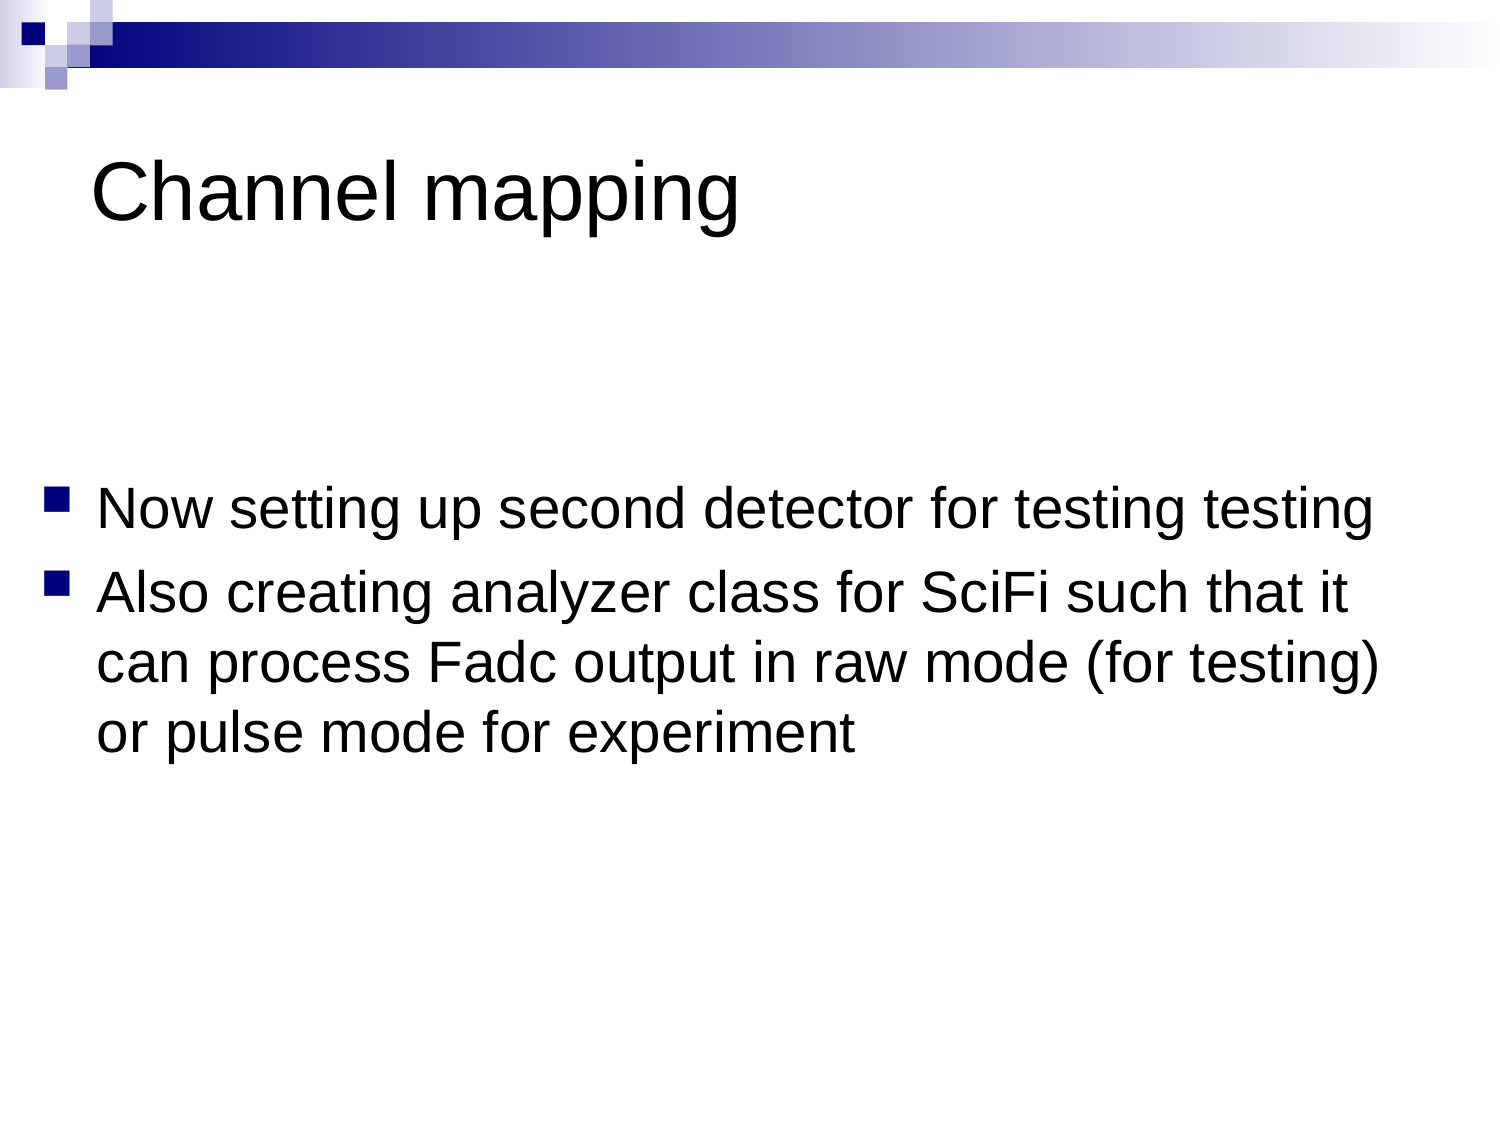

# Channel mapping
Now setting up second detector for testing testing
Also creating analyzer class for SciFi such that it can process Fadc output in raw mode (for testing) or pulse mode for experiment